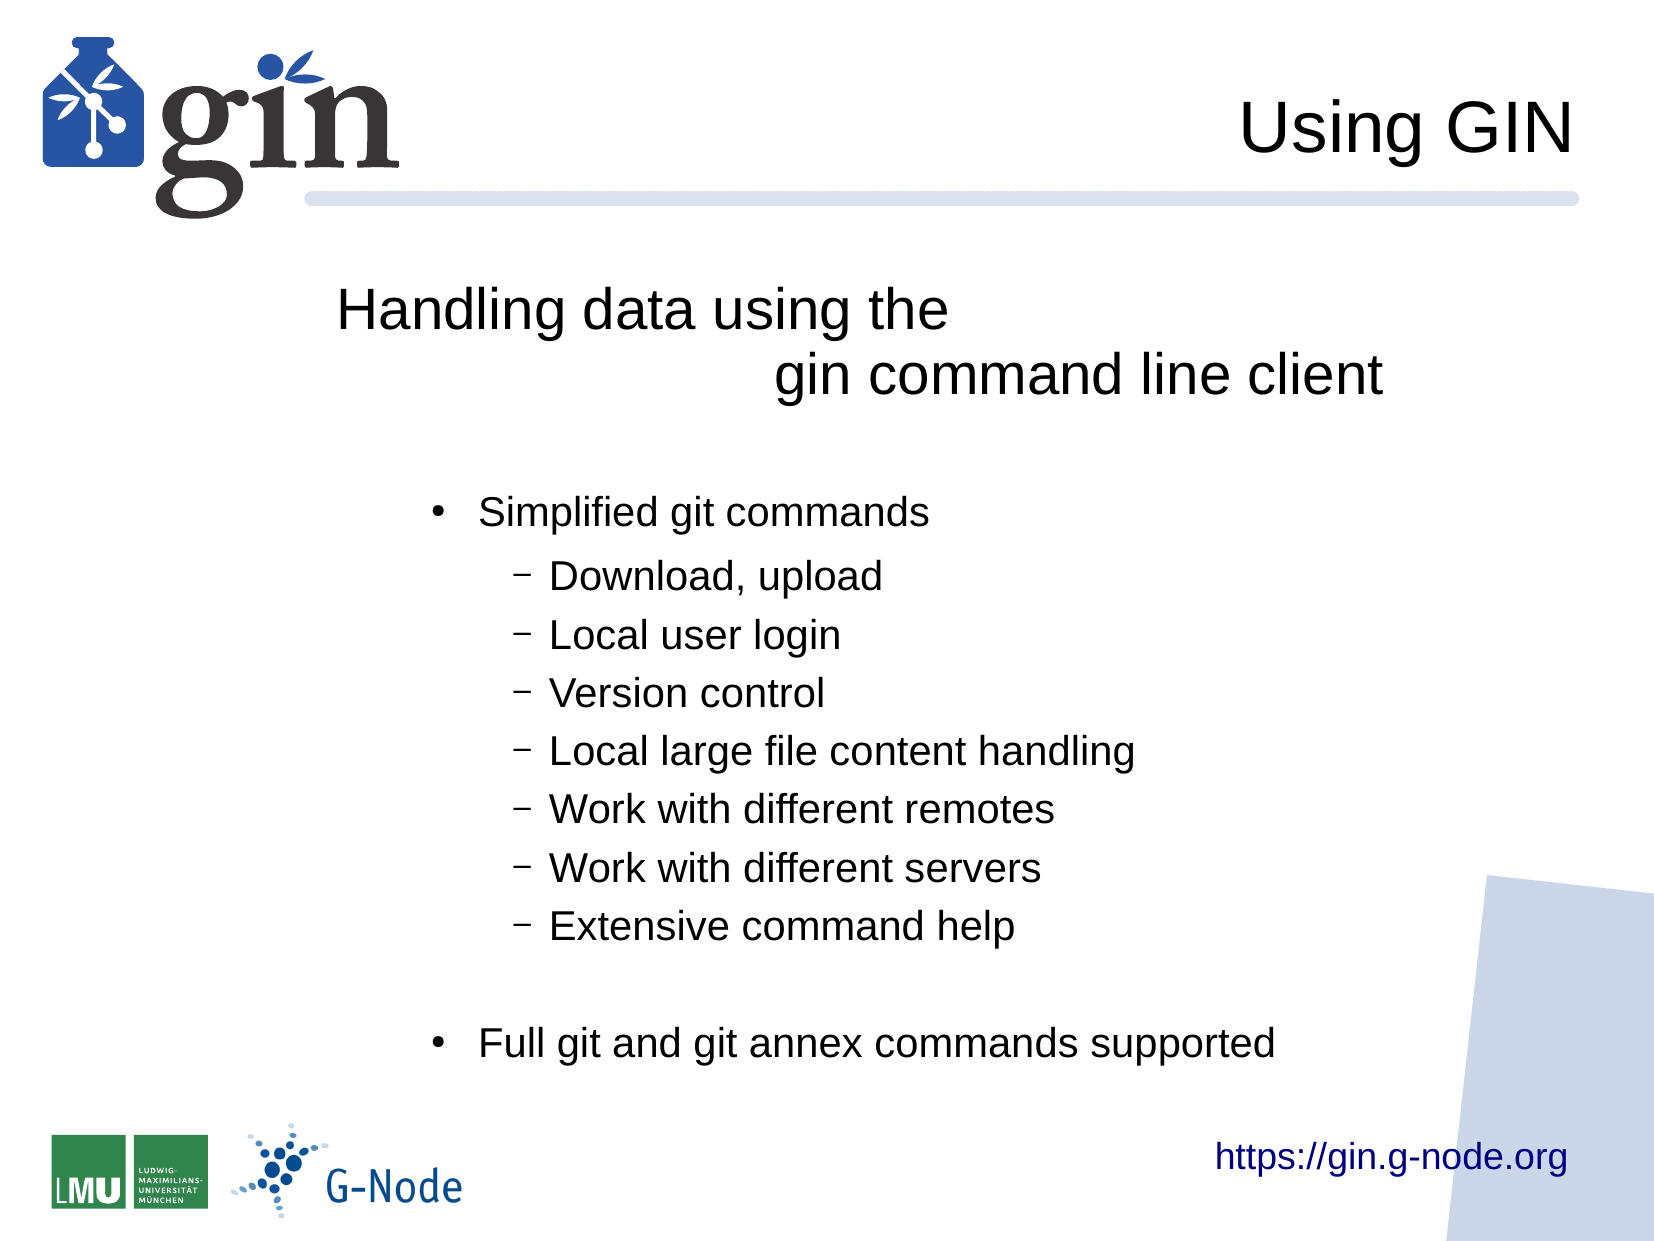

Using GIN
# Handling data using the gin command line client
Simplified git commands
Download, upload
Local user login
Version control
Local large file content handling
Work with different remotes
Work with different servers
Extensive command help
Full git and git annex commands supported
https://gin.g-node.org